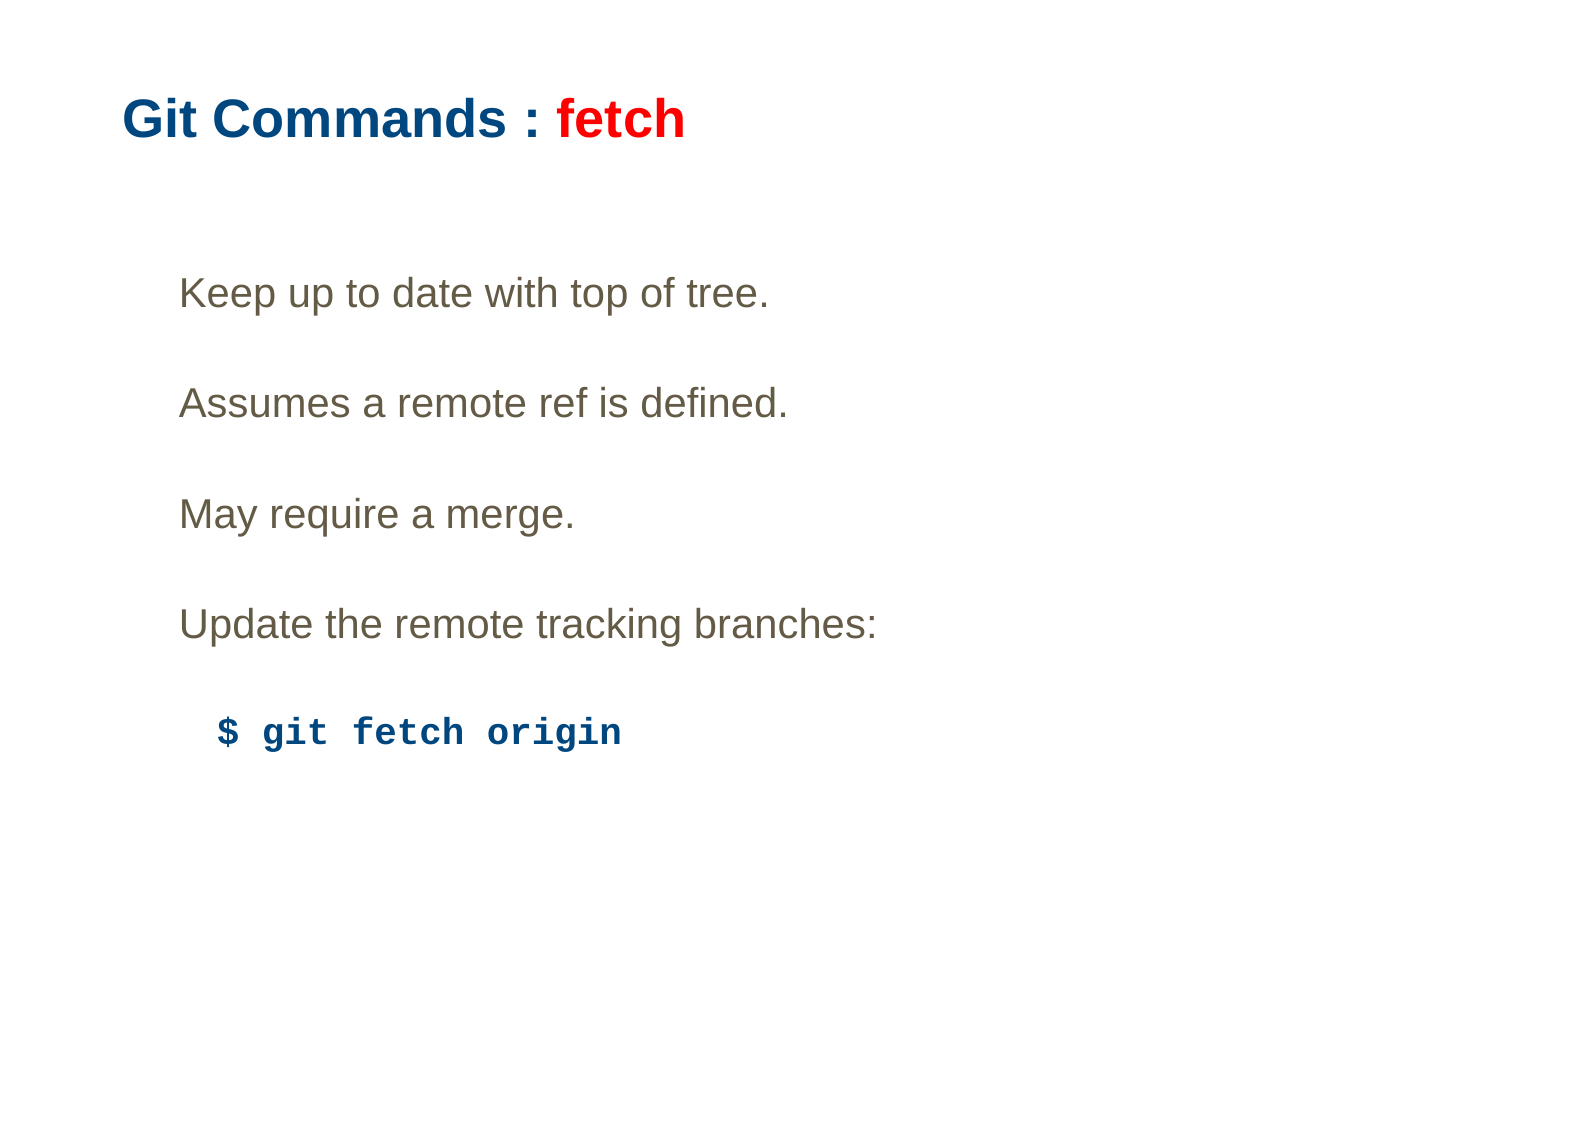

# Git Commands : fetch
Keep up to date with top of tree.
Assumes a remote ref is defined.
May require a merge.
Update the remote tracking branches:
$ git fetch origin